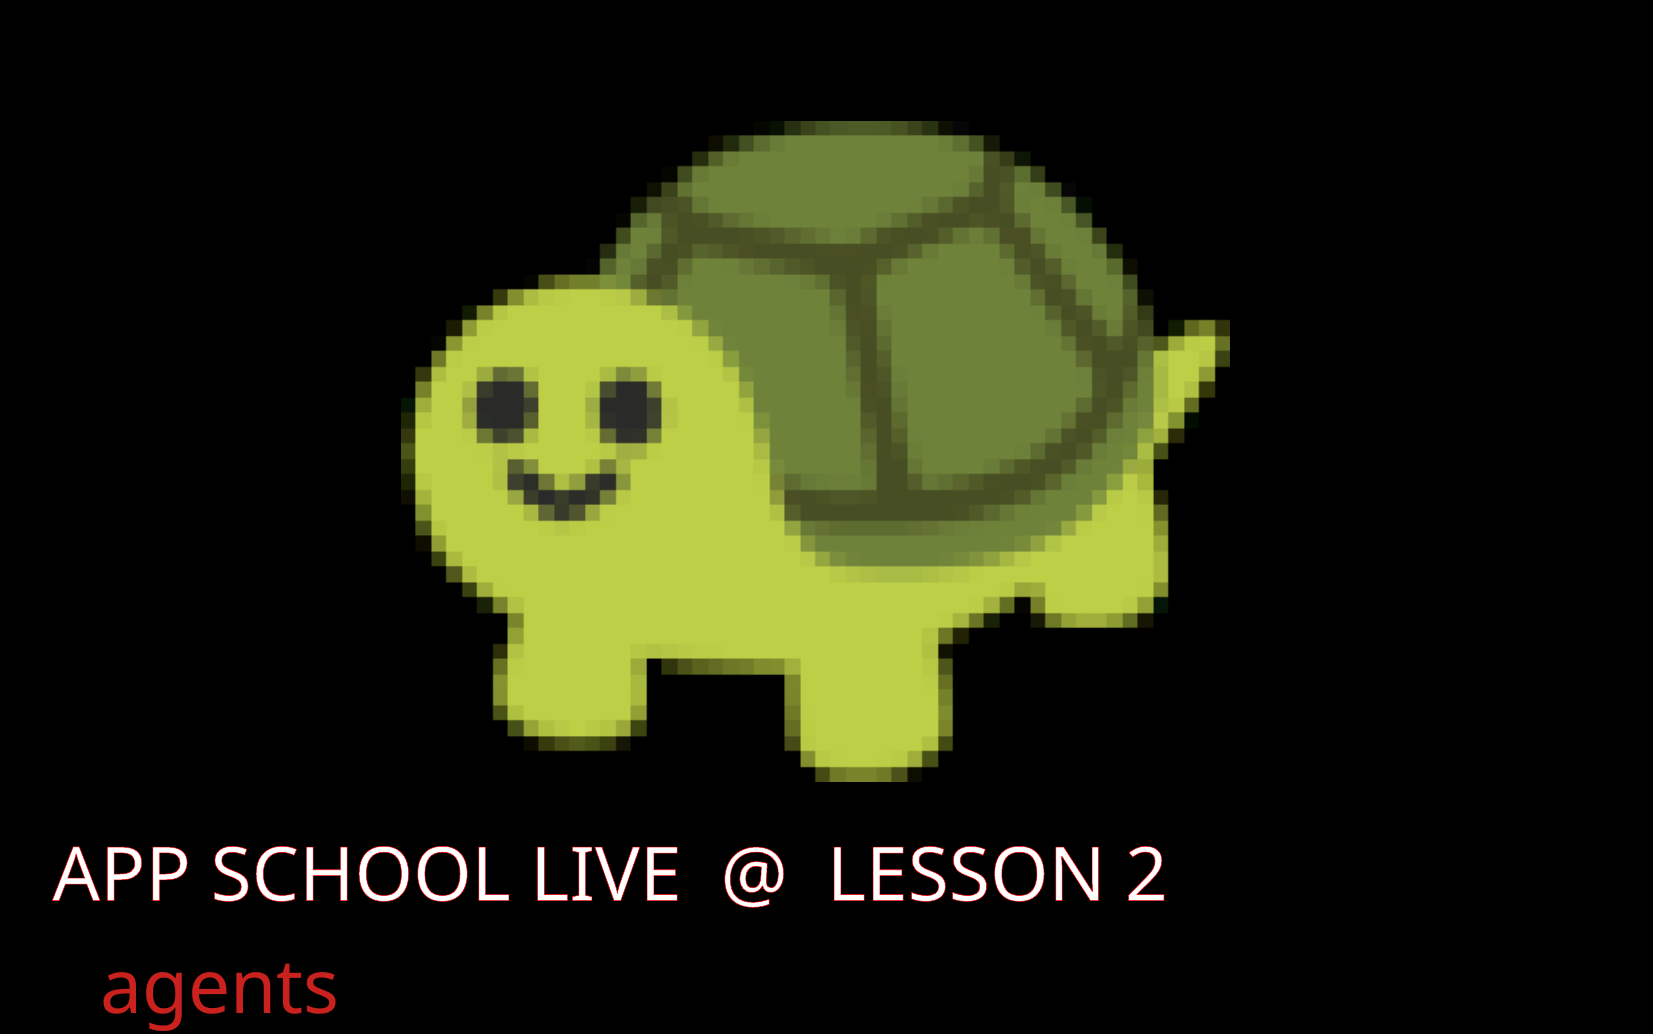

APP SCHOOL LIVE @ LESSON 2
Aagents